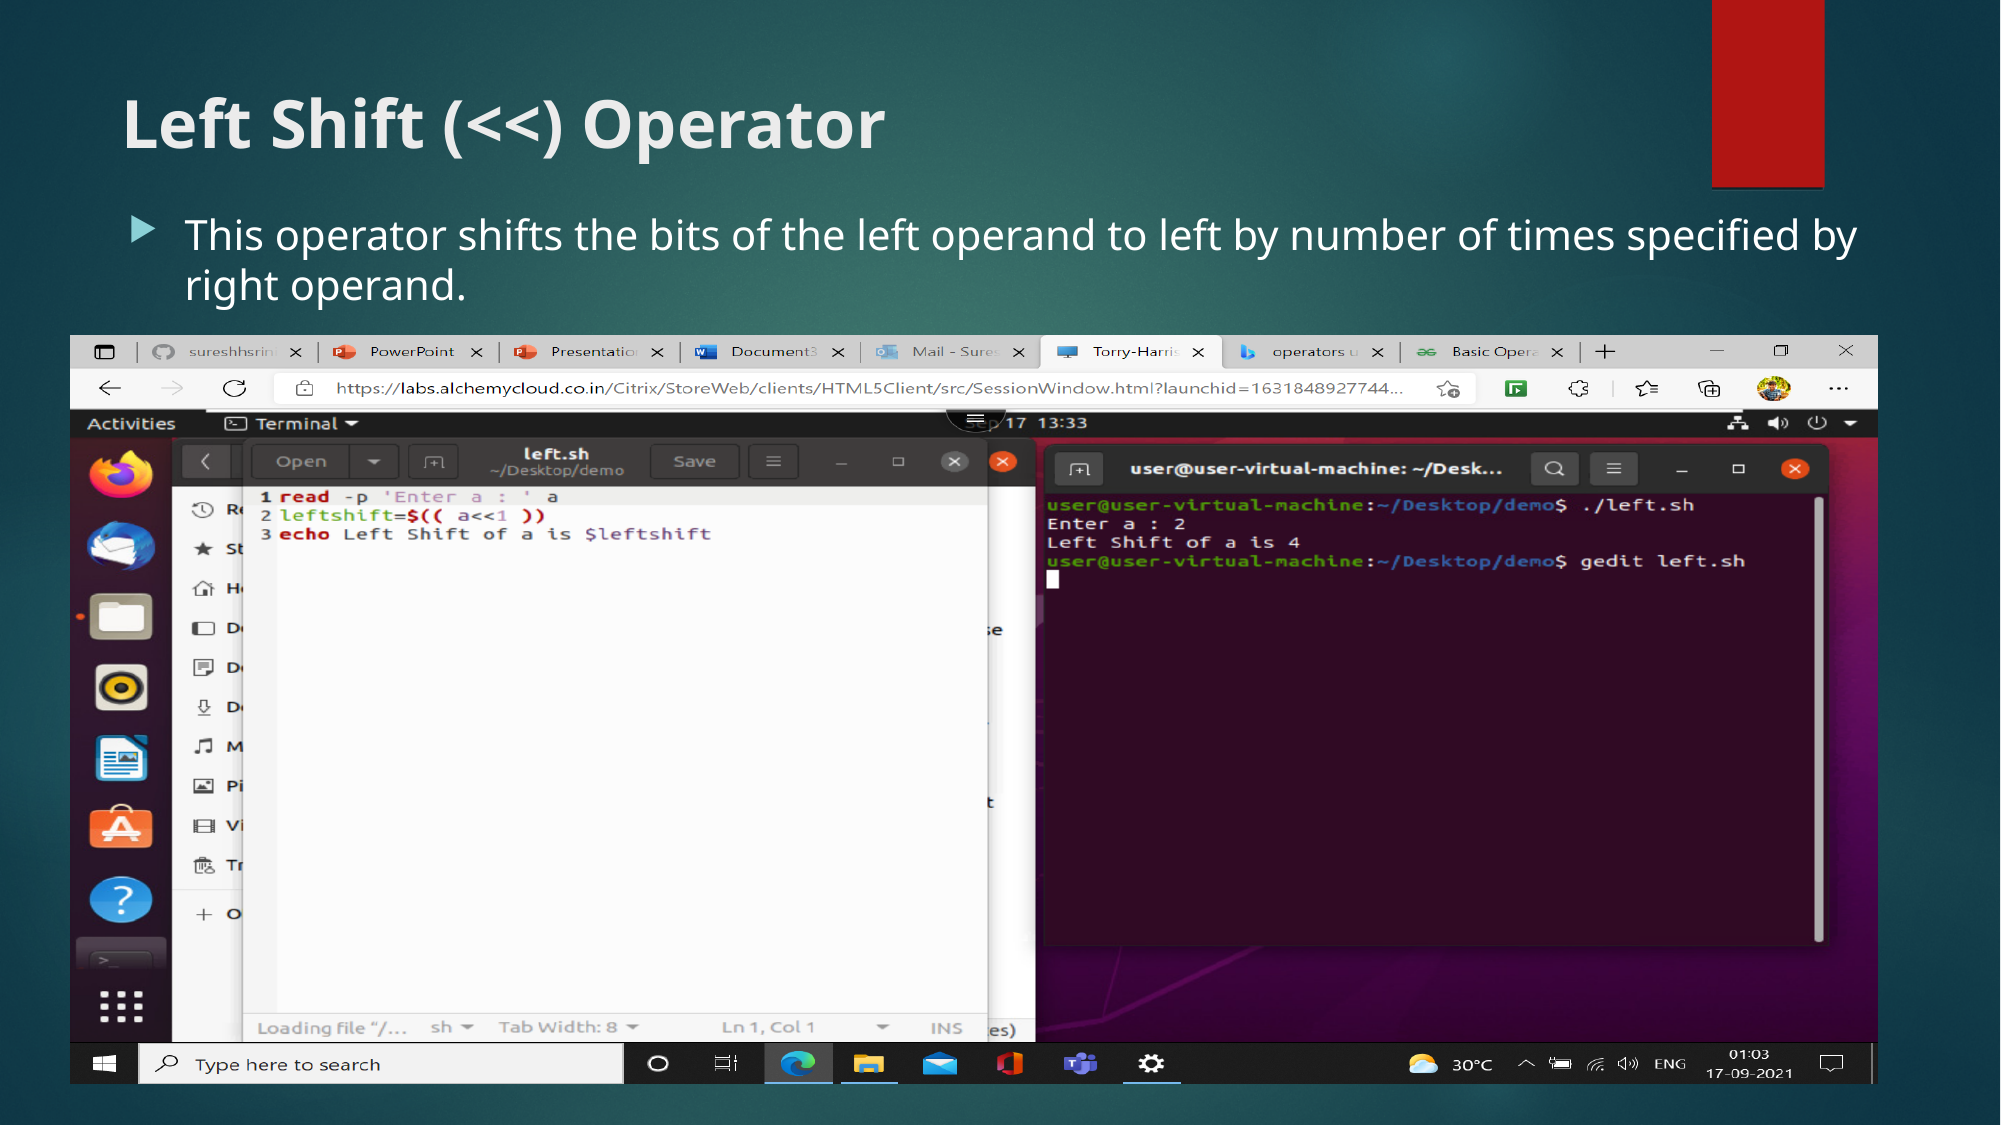

# Left Shift (<<) Operator
This operator shifts the bits of the left operand to left by number of times specified by right operand.